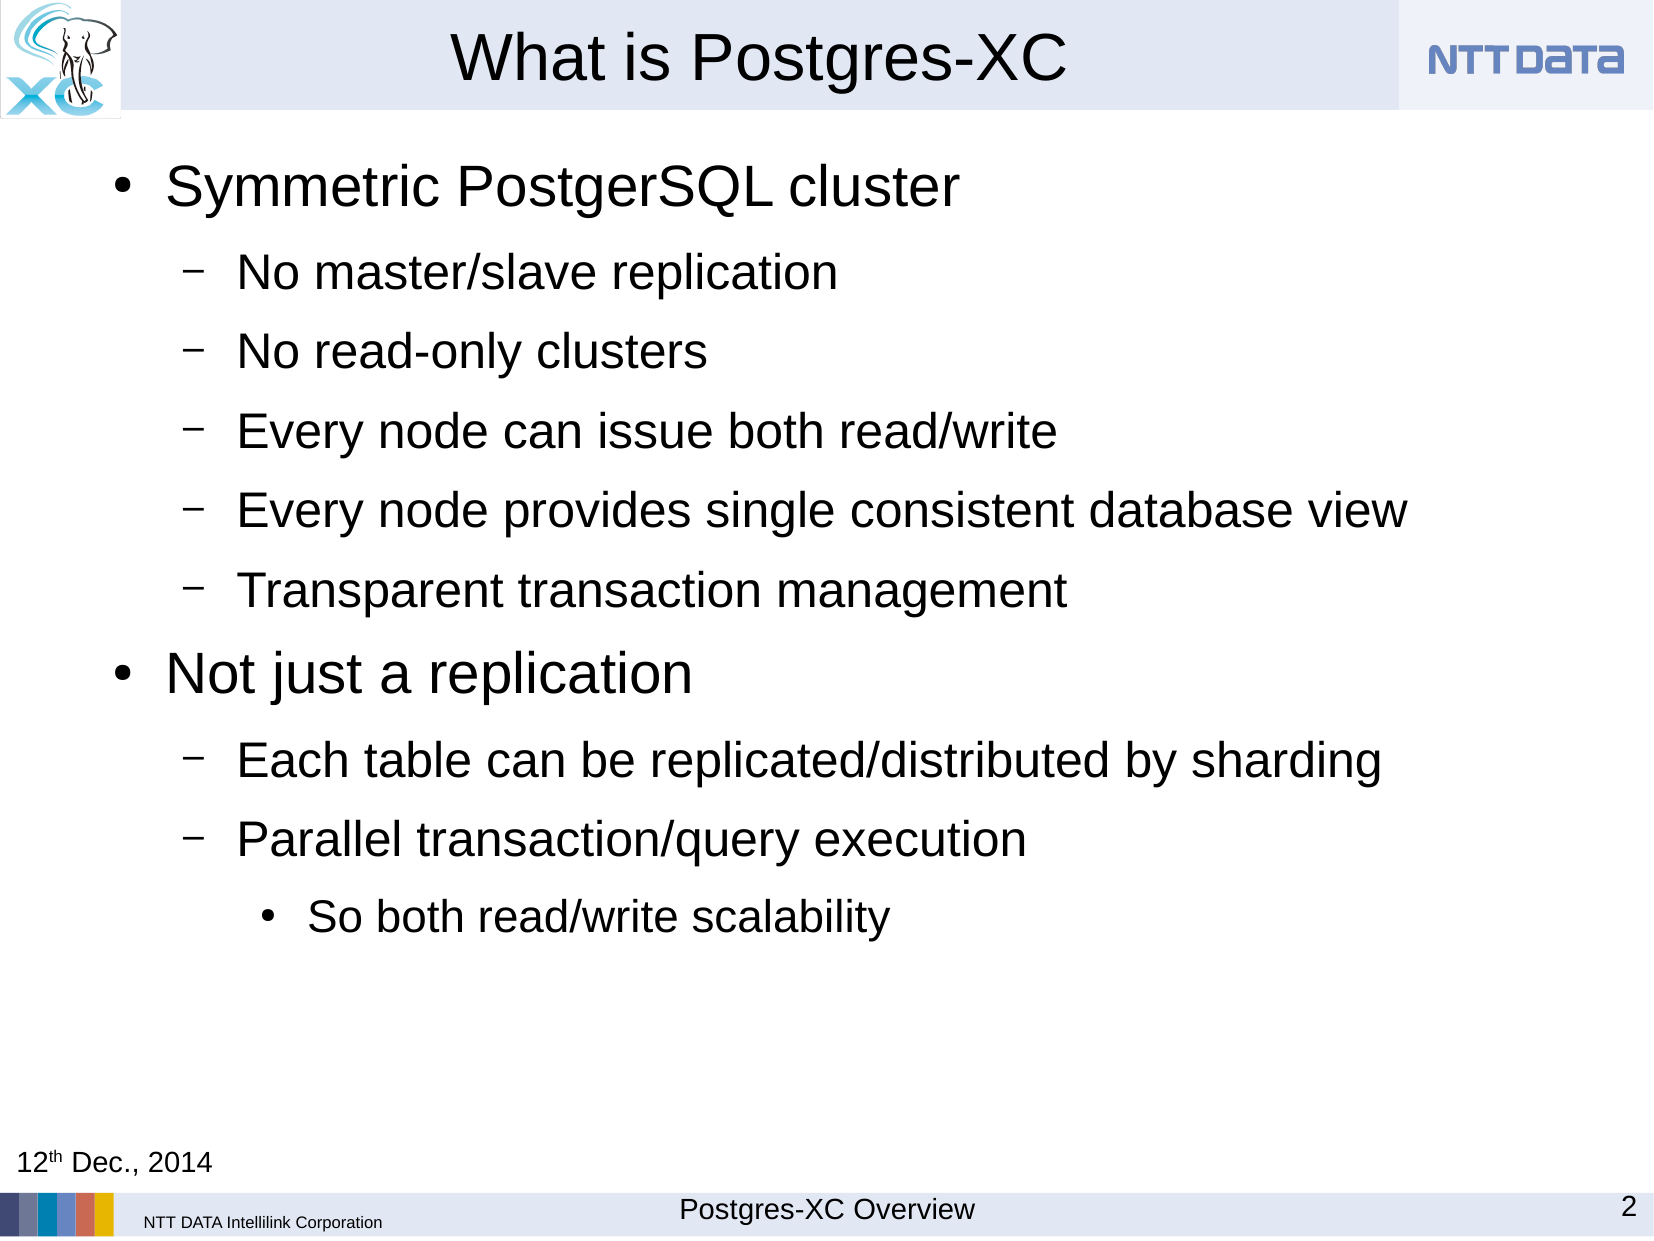

# What is Postgres-XC
Symmetric PostgerSQL cluster
No master/slave replication
No read-only clusters
Every node can issue both read/write
Every node provides single consistent database view
Transparent transaction management
Not just a replication
Each table can be replicated/distributed by sharding
Parallel transaction/query execution
So both read/write scalability
October 24th, 2012
2
HA in Postgres-XC